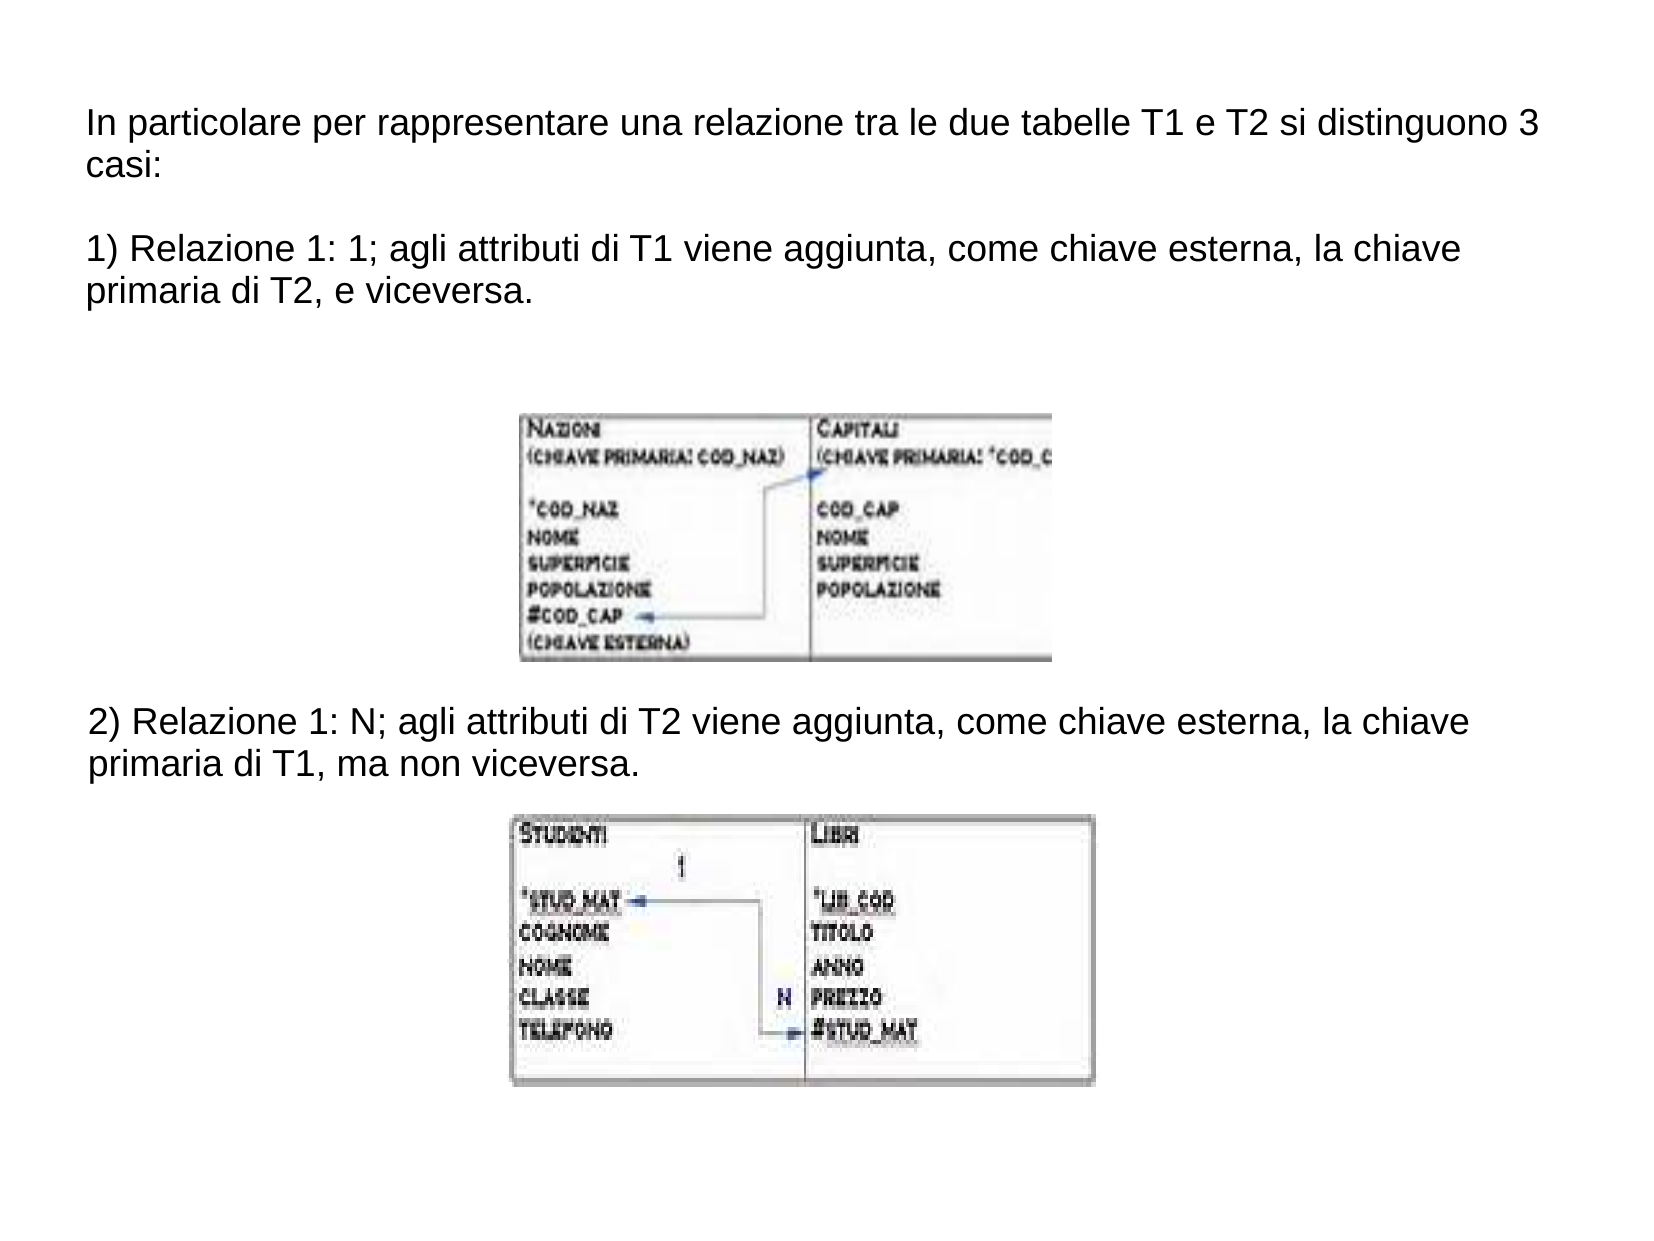

In particolare per rappresentare una relazione tra le due tabelle T1 e T2 si distinguono 3 casi:
1) Relazione 1: 1; agli attributi di T1 viene aggiunta, come chiave esterna, la chiave primaria di T2, e viceversa.
2) Relazione 1: N; agli attributi di T2 viene aggiunta, come chiave esterna, la chiave primaria di T1, ma non viceversa.